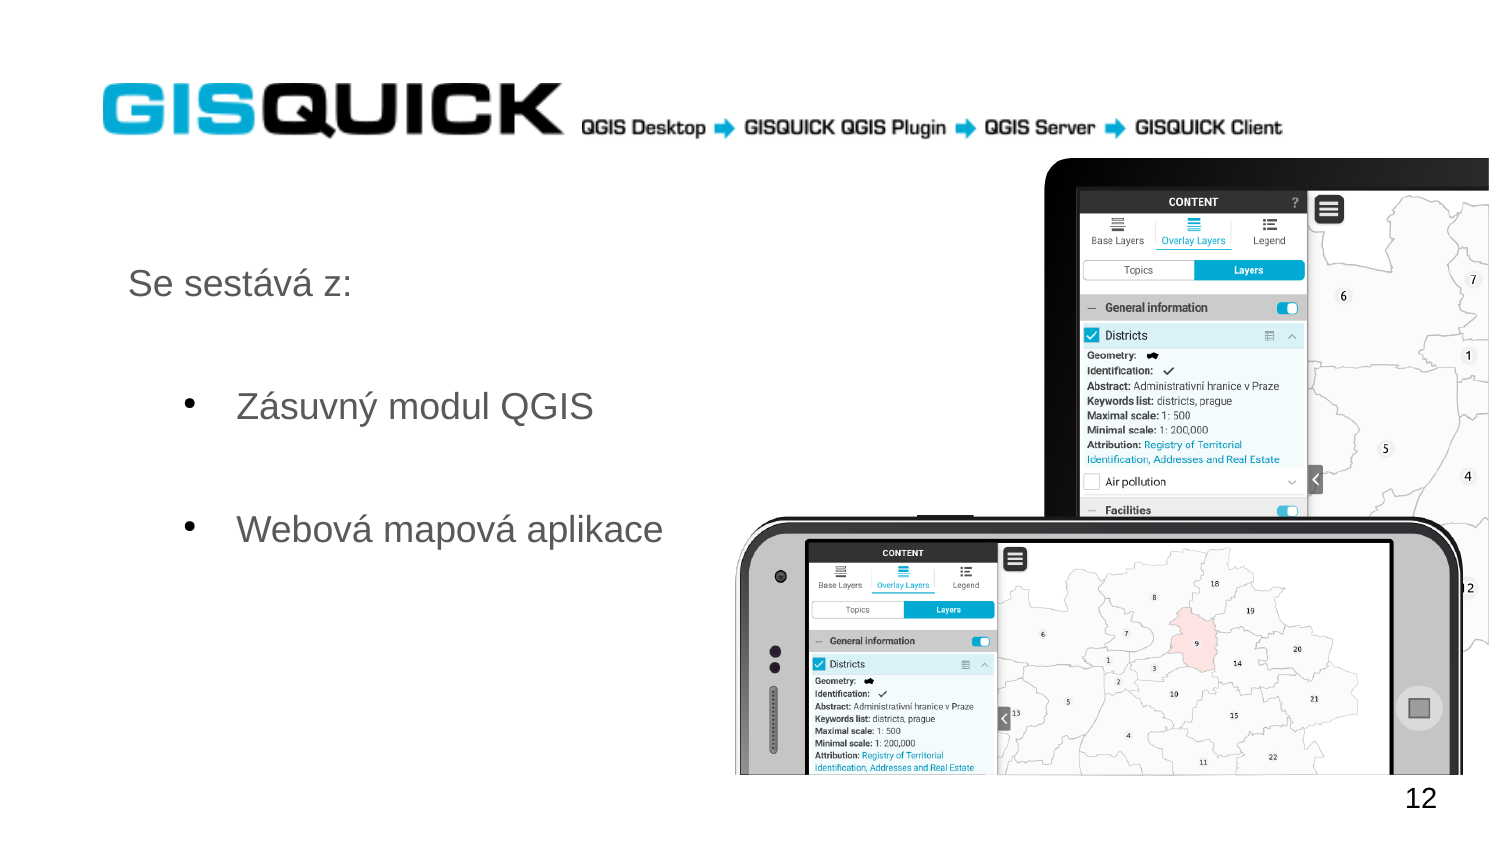

# Se sestává z:
Zásuvný modul QGIS
Webová mapová aplikace